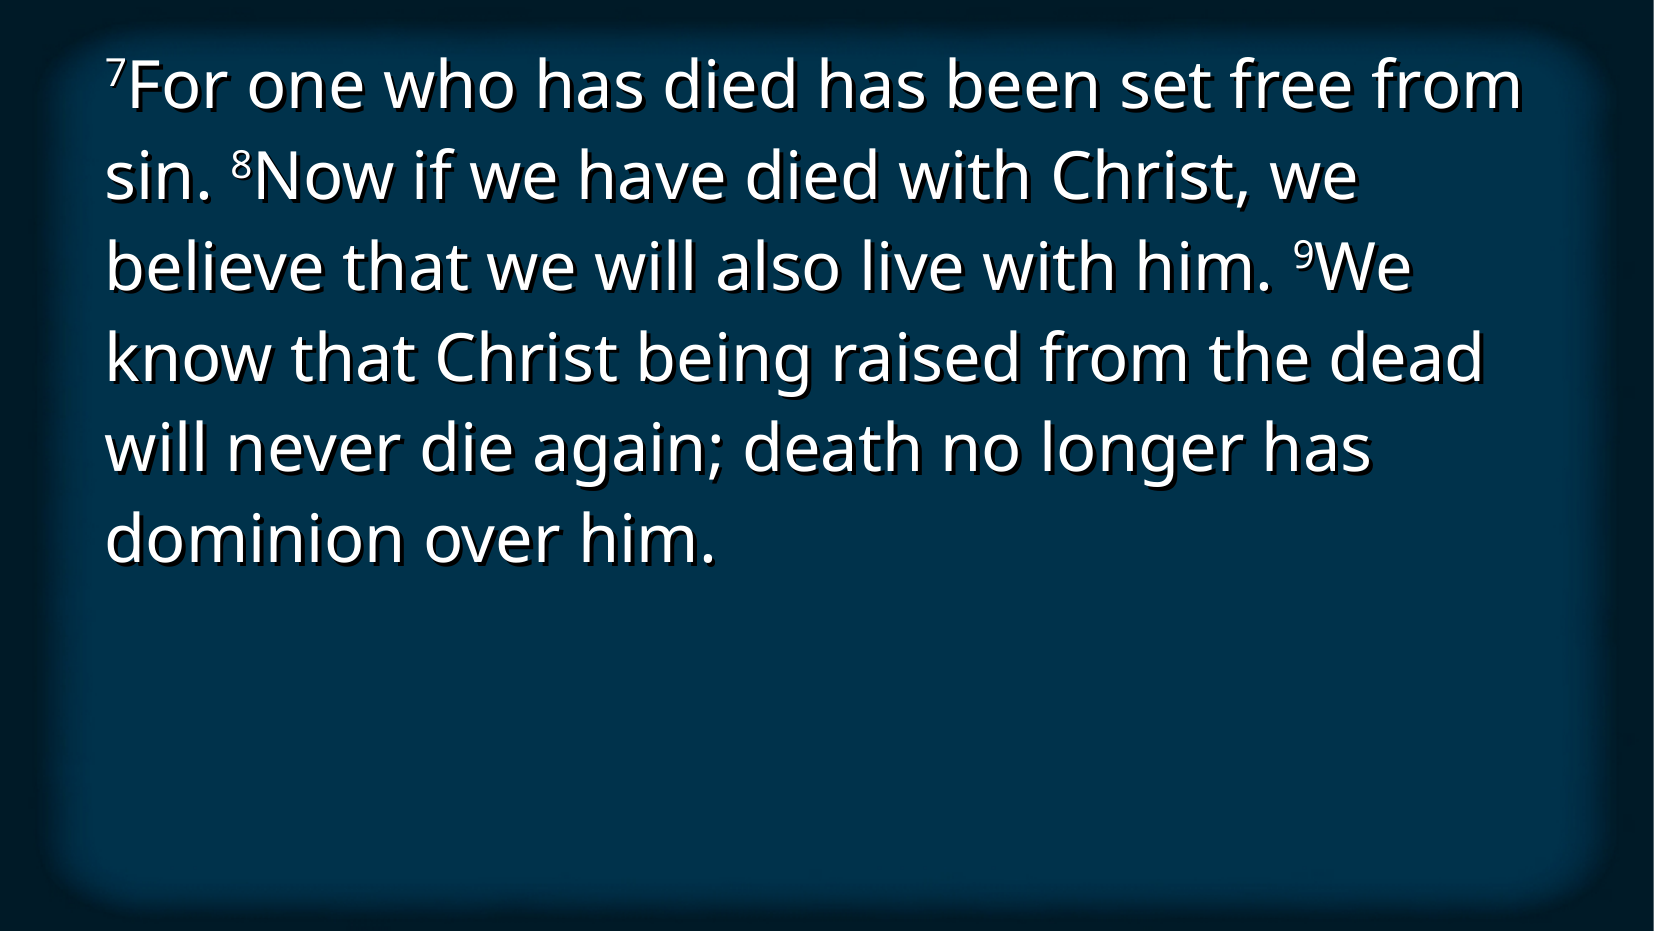

7For one who has died has been set free from sin. 8Now if we have died with Christ, we believe that we will also live with him. 9We know that Christ being raised from the dead will never die again; death no longer has dominion over him.